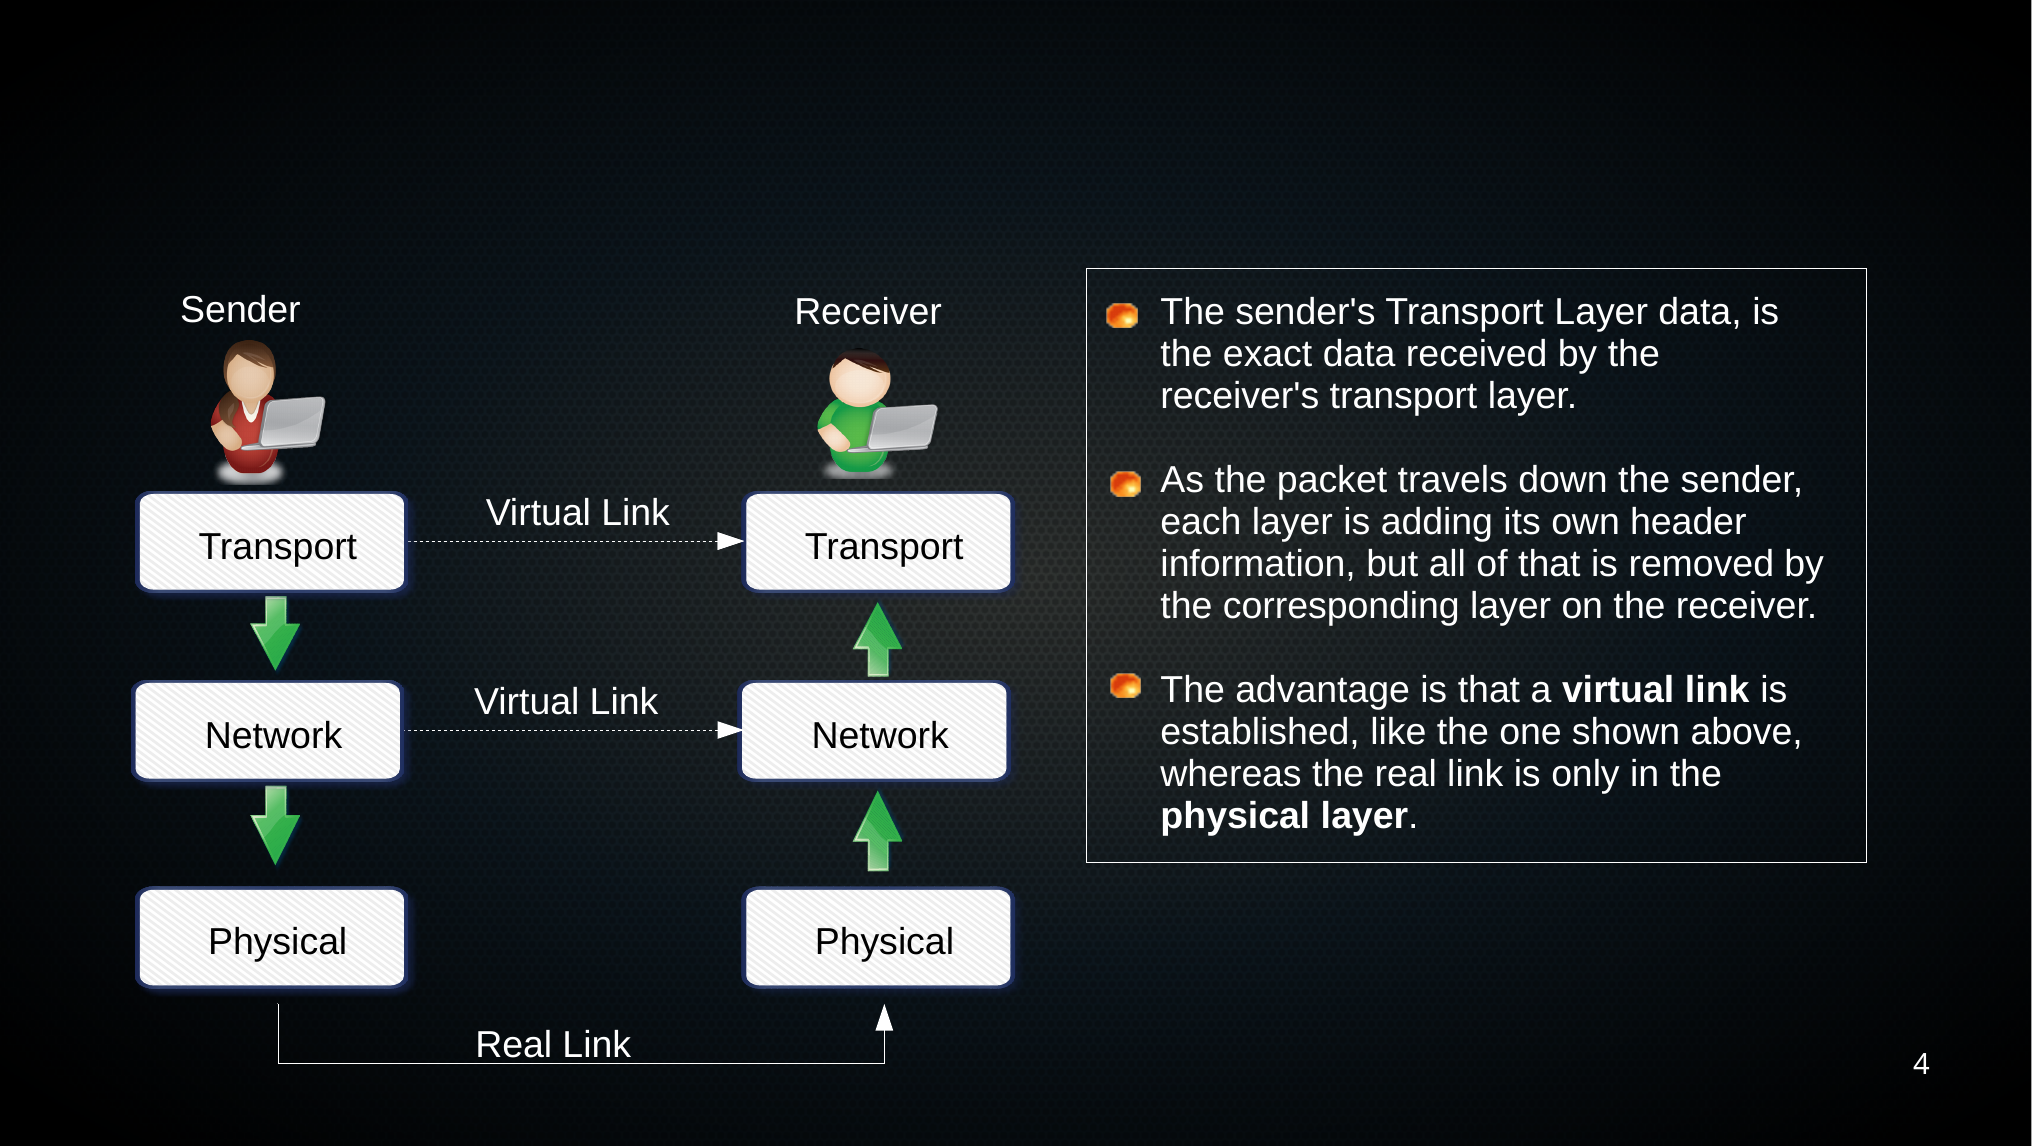

#
Sender
Receiver
The sender's Transport Layer data, is the exact data received by the receiver's transport layer.
As the packet travels down the sender, each layer is adding its own header information, but all of that is removed by the corresponding layer on the receiver.
The advantage is that a virtual link is established, like the one shown above, whereas the real link is only in the physical layer.
Transport
Transport
Virtual Link
Transport
Network
Network
Virtual Link
Network
Physical
Physical
Physical
Real Link
4